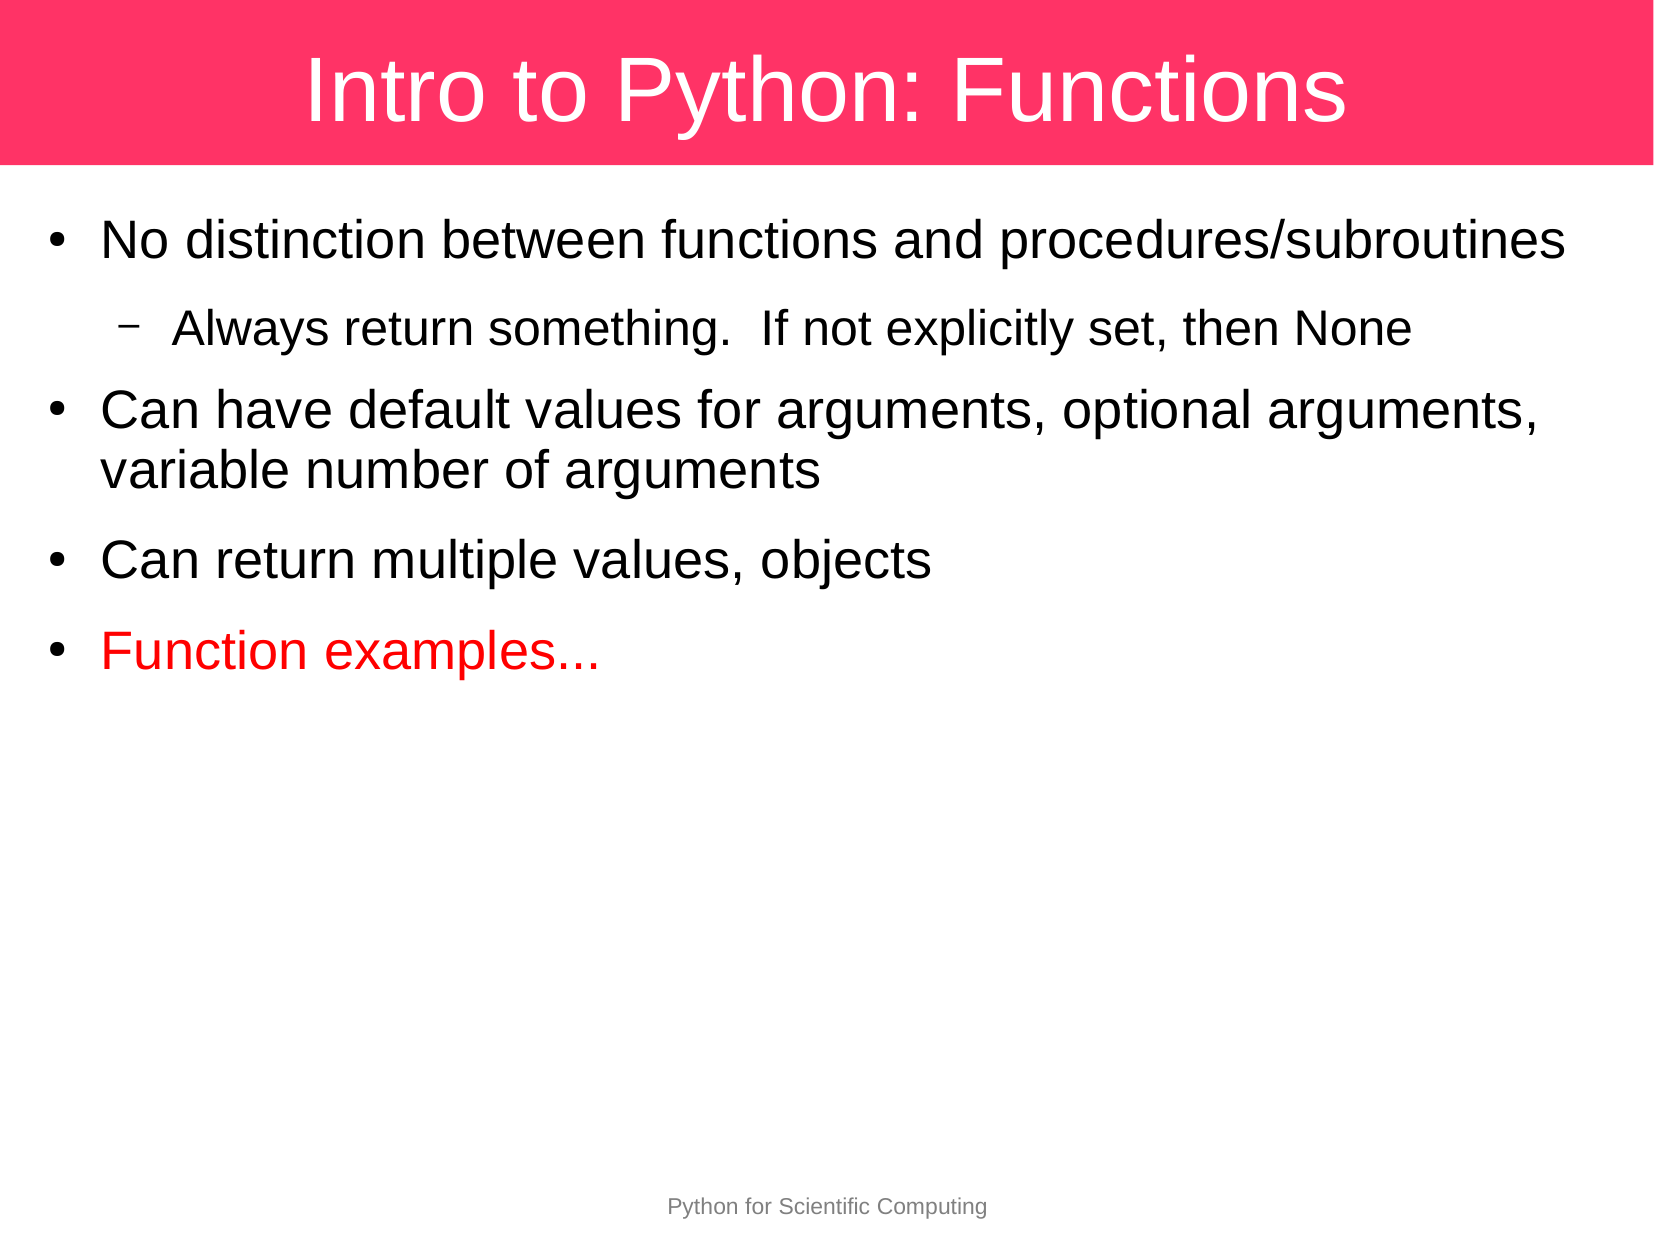

# Intro to Python: Functions
No distinction between functions and procedures/subroutines
Always return something. If not explicitly set, then None
Can have default values for arguments, optional arguments, variable number of arguments
Can return multiple values, objects
Function examples...